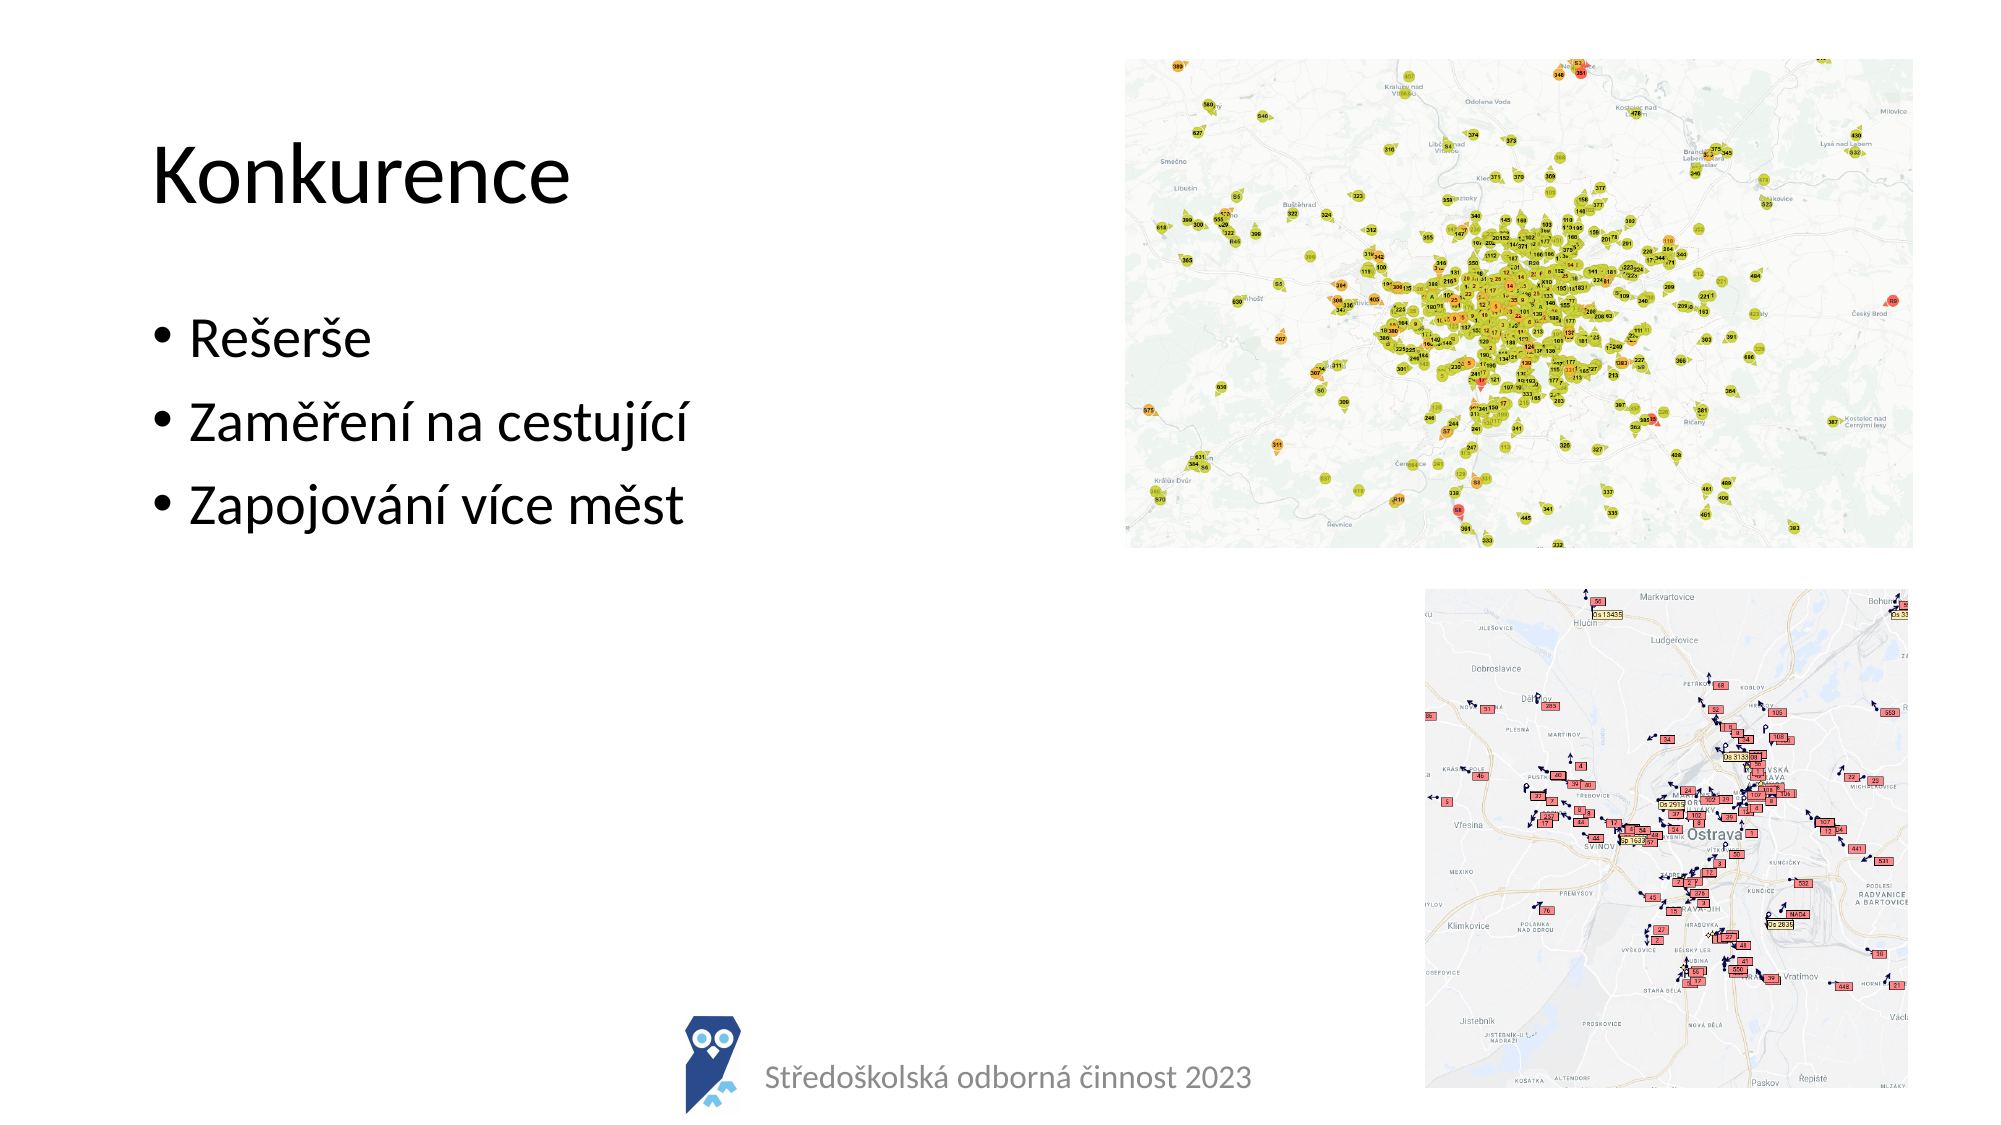

Konkurence
# Rešerše
Zaměření na cestující
Zapojování více měst
Středoškolská odborná činnost 2020